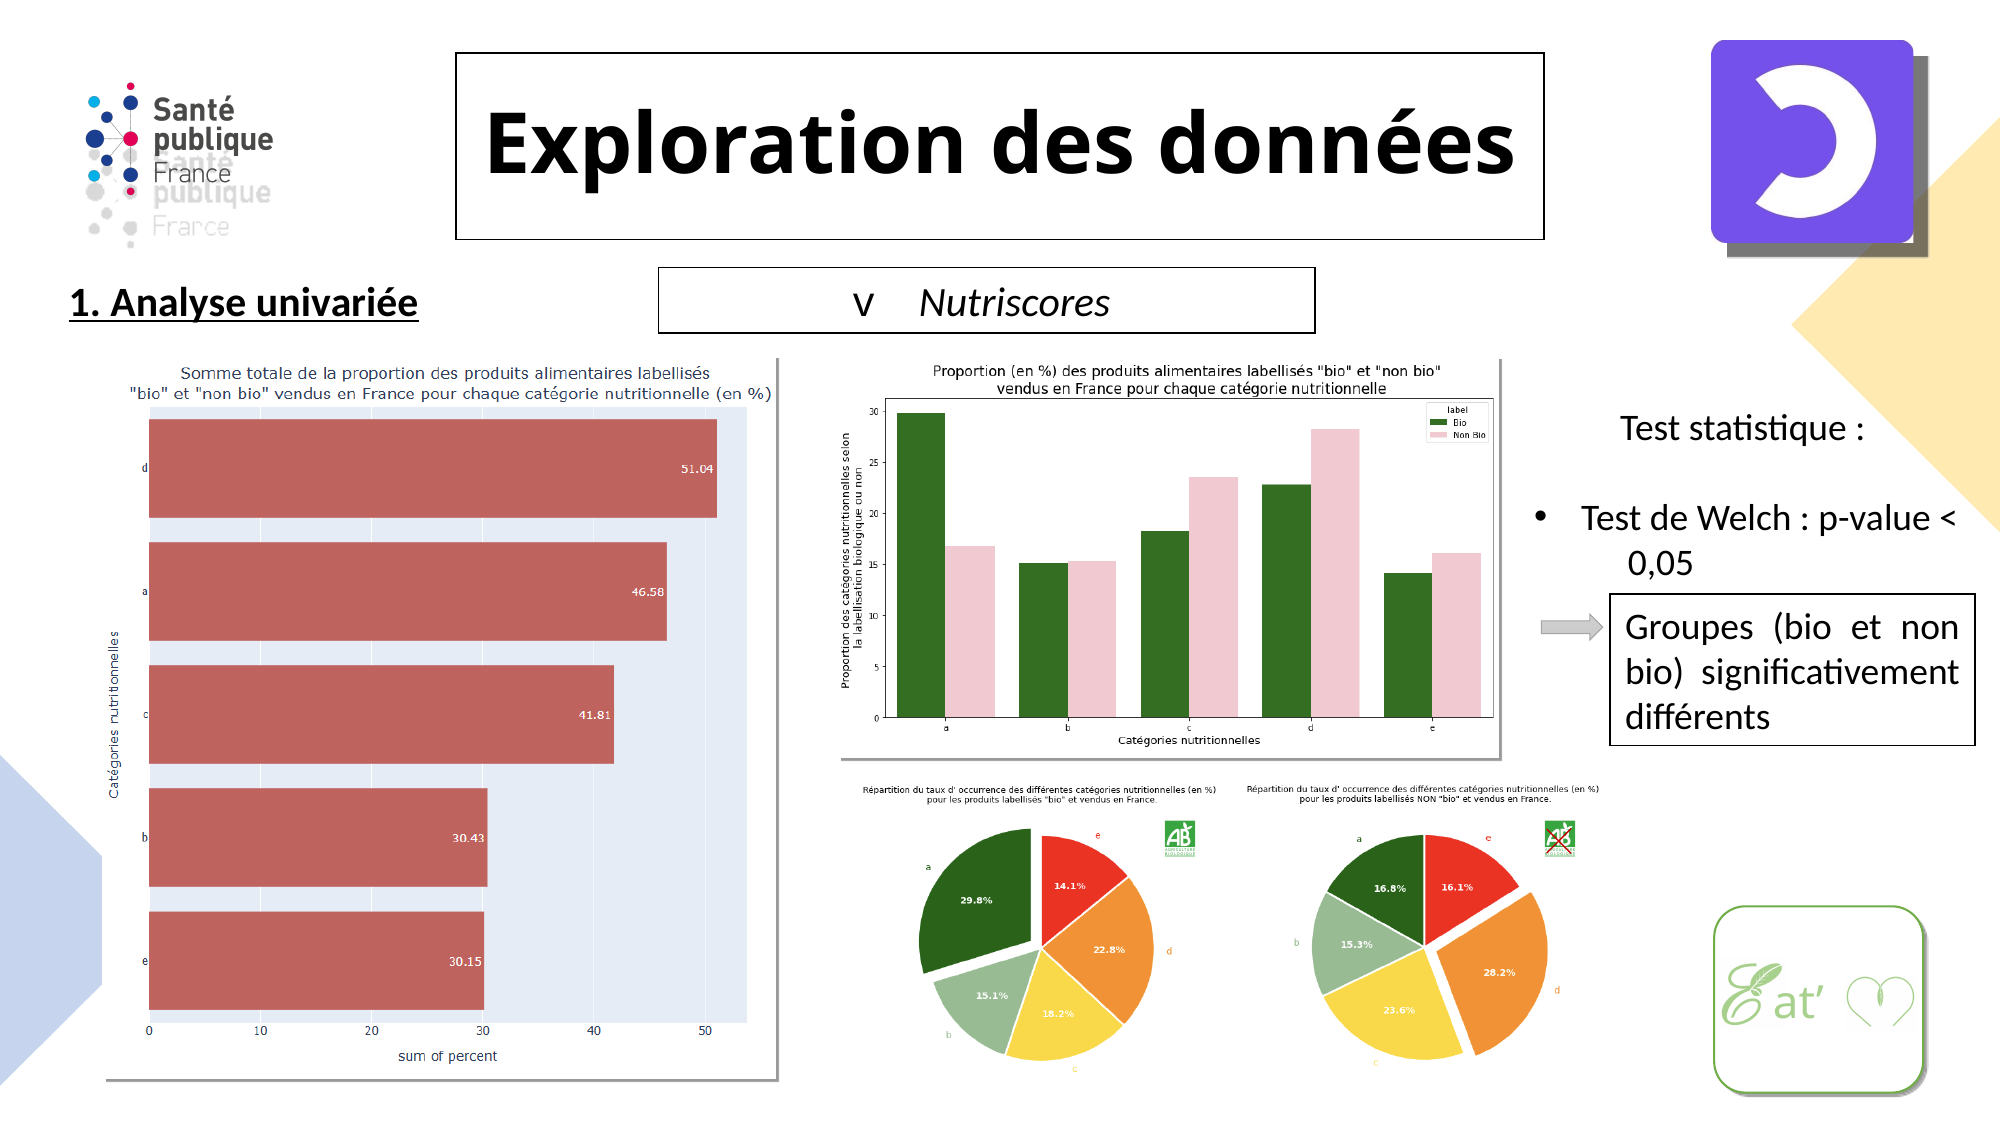

# Exploration des données
1. Analyse univariée
 Nutriscores
Test statistique :
Test de Welch : p-value < 0,05
Groupes (bio et non bio) significativement différents
at’